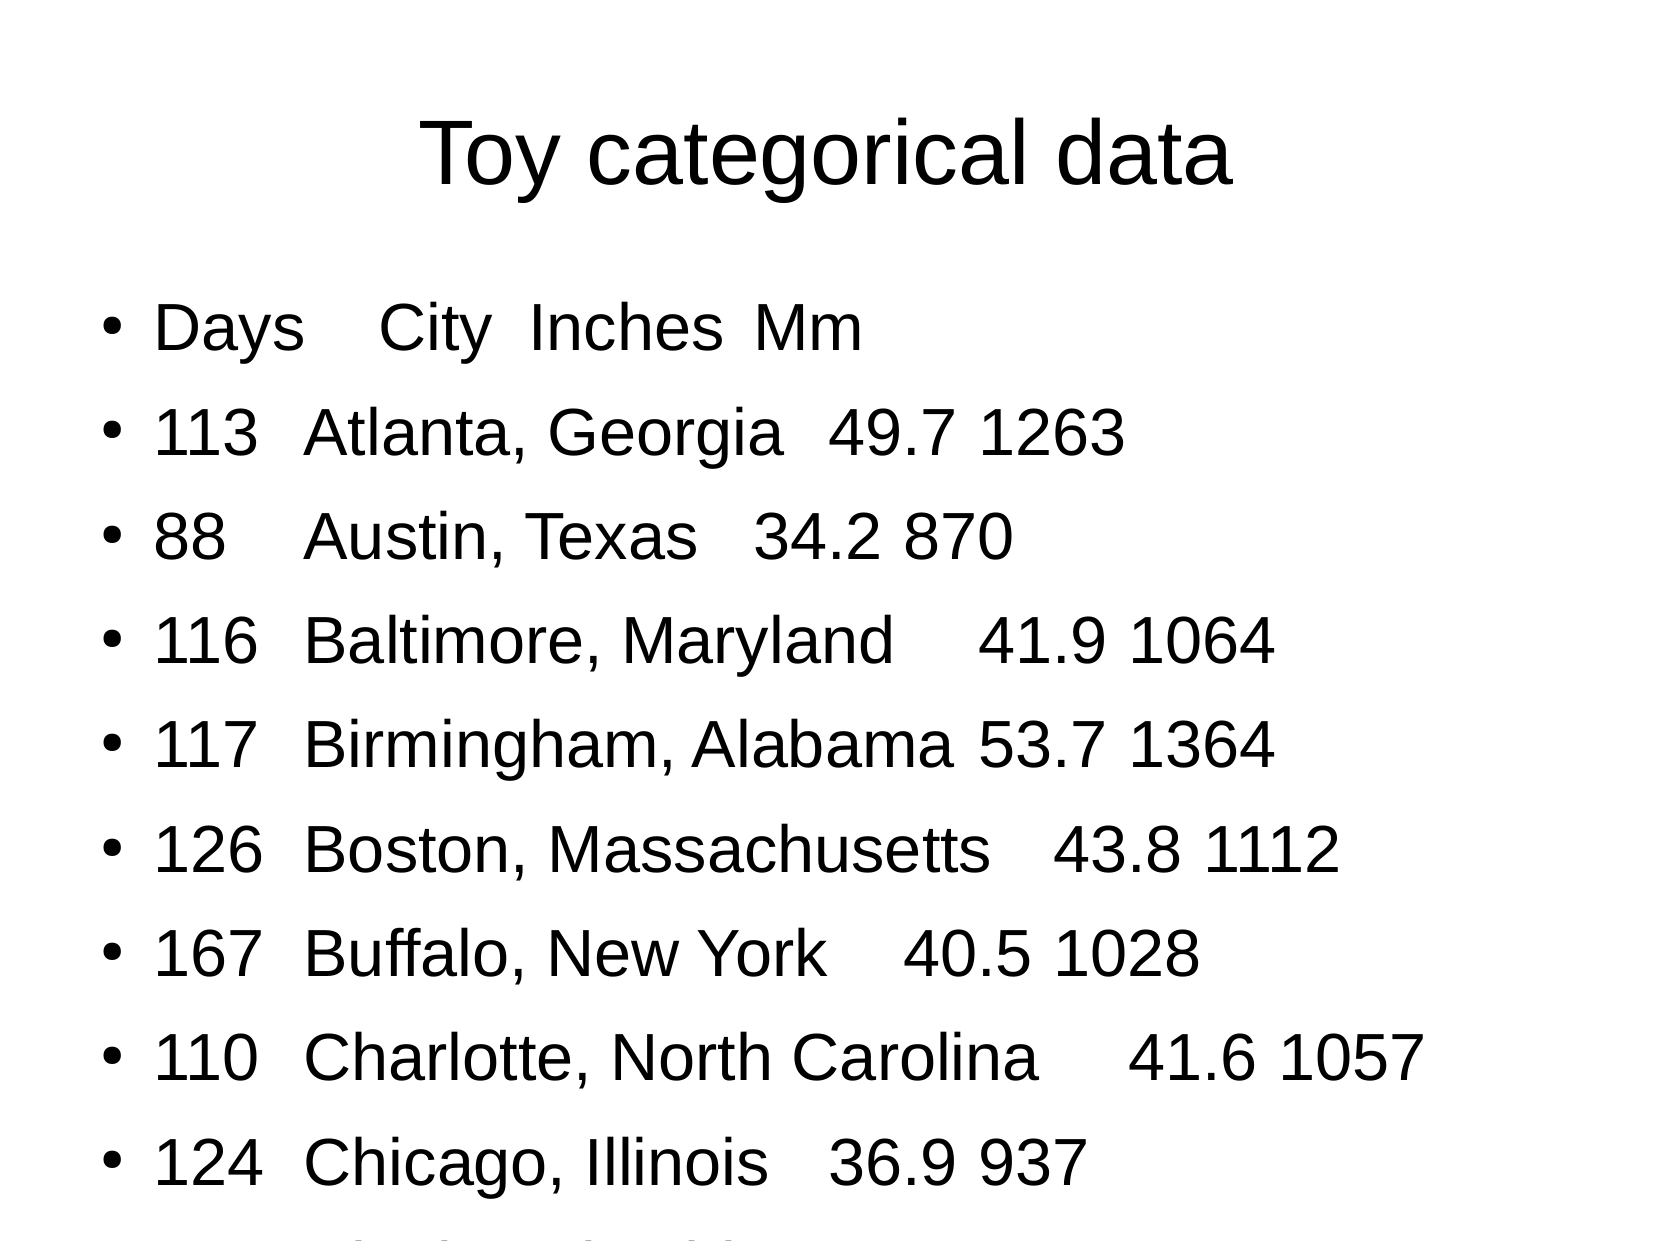

# Toy categorical data
Days 	City 	Inches 	Mm
113 	Atlanta, Georgia 	49.7 	1263
88 	Austin, Texas 	34.2 	870
116 	Baltimore, Maryland 	41.9 	1064
117 	Birmingham, Alabama 	53.7 	1364
126 	Boston, Massachusetts 	43.8 	1112
167 	Buffalo, New York 	40.5 	1028
110 	Charlotte, North Carolina 	41.6 	1057
124 	Chicago, Illinois 	36.9 	937
137 	Cincinnati, Ohio 	41.9 	1065
155 	Cleveland, Ohio 	39.1 	994
139 	Columbus, Ohio 	39.3 	998
81 	Dallas, Texas 	37.6 	954
87 	Denver, Colorado 	15.6 	396
135 	Detroit, Michigan 	33.5 	850
130 	Hartford, Connecticut 	45.9 	1165
104 	Houston, Texas 	49.8 	1264
129 	Indianapolis, Indiana 	42.4 	1078